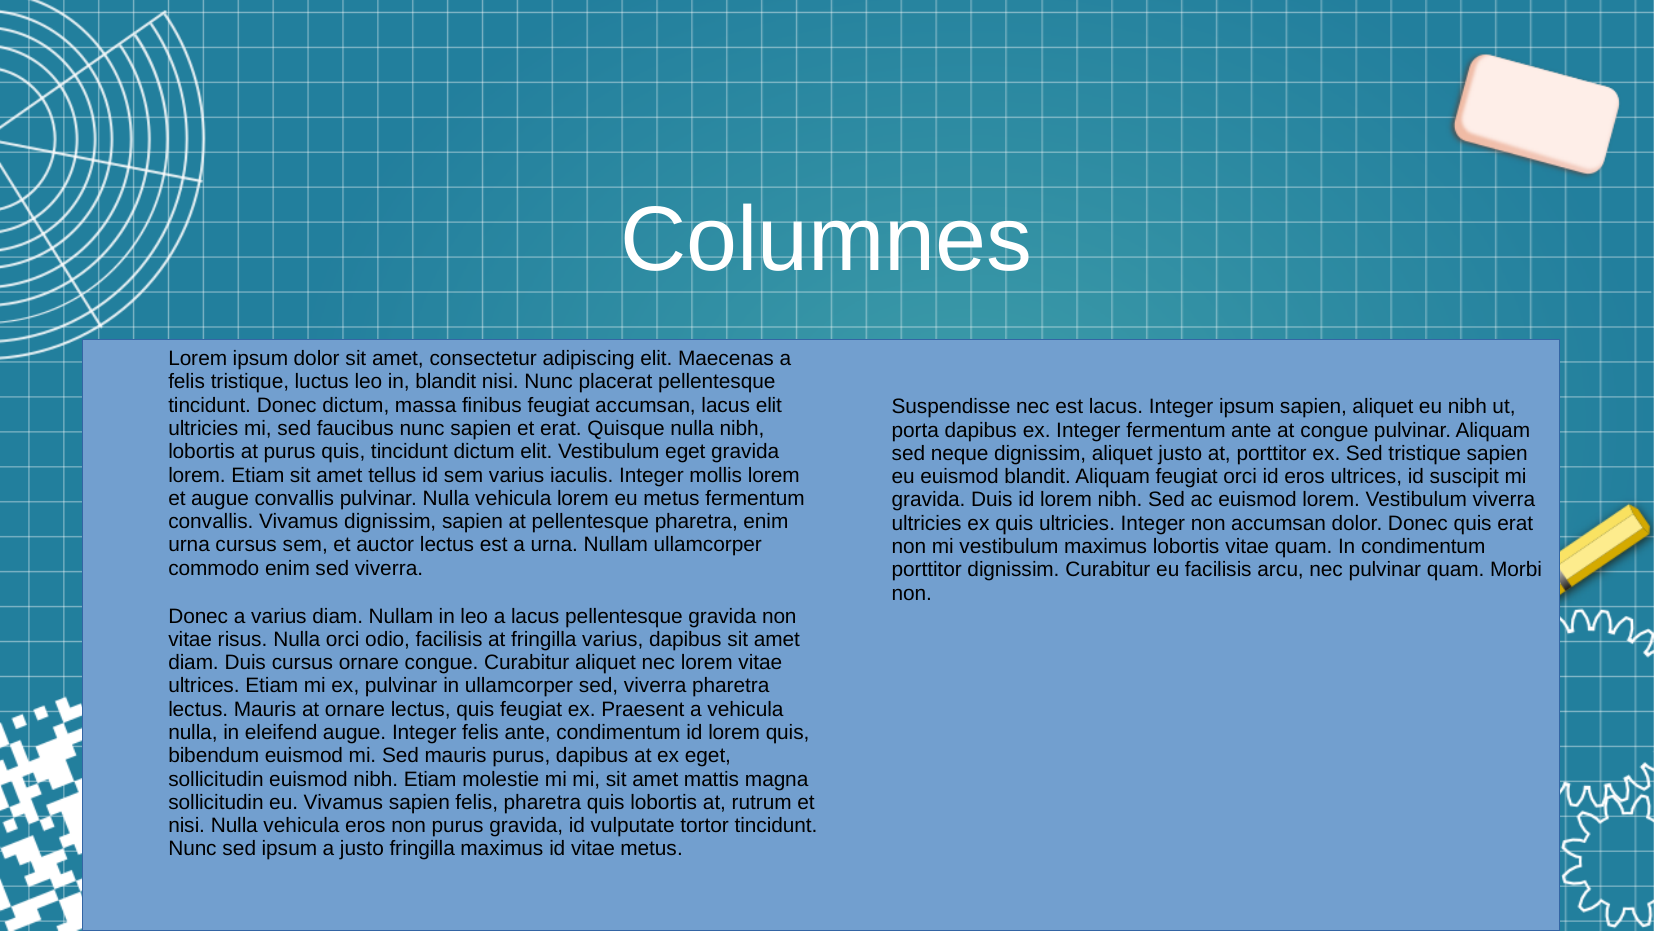

# Columnes
Lorem ipsum dolor sit amet, consectetur adipiscing elit. Maecenas a felis tristique, luctus leo in, blandit nisi. Nunc placerat pellentesque tincidunt. Donec dictum, massa finibus feugiat accumsan, lacus elit ultricies mi, sed faucibus nunc sapien et erat. Quisque nulla nibh, lobortis at purus quis, tincidunt dictum elit. Vestibulum eget gravida lorem. Etiam sit amet tellus id sem varius iaculis. Integer mollis lorem et augue convallis pulvinar. Nulla vehicula lorem eu metus fermentum convallis. Vivamus dignissim, sapien at pellentesque pharetra, enim urna cursus sem, et auctor lectus est a urna. Nullam ullamcorper commodo enim sed viverra.
Donec a varius diam. Nullam in leo a lacus pellentesque gravida non vitae risus. Nulla orci odio, facilisis at fringilla varius, dapibus sit amet diam. Duis cursus ornare congue. Curabitur aliquet nec lorem vitae ultrices. Etiam mi ex, pulvinar in ullamcorper sed, viverra pharetra lectus. Mauris at ornare lectus, quis feugiat ex. Praesent a vehicula nulla, in eleifend augue. Integer felis ante, condimentum id lorem quis, bibendum euismod mi. Sed mauris purus, dapibus at ex eget, sollicitudin euismod nibh. Etiam molestie mi mi, sit amet mattis magna sollicitudin eu. Vivamus sapien felis, pharetra quis lobortis at, rutrum et nisi. Nulla vehicula eros non purus gravida, id vulputate tortor tincidunt. Nunc sed ipsum a justo fringilla maximus id vitae metus.
Suspendisse nec est lacus. Integer ipsum sapien, aliquet eu nibh ut, porta dapibus ex. Integer fermentum ante at congue pulvinar. Aliquam sed neque dignissim, aliquet justo at, porttitor ex. Sed tristique sapien eu euismod blandit. Aliquam feugiat orci id eros ultrices, id suscipit mi gravida. Duis id lorem nibh. Sed ac euismod lorem. Vestibulum viverra ultricies ex quis ultricies. Integer non accumsan dolor. Donec quis erat non mi vestibulum maximus lobortis vitae quam. In condimentum porttitor dignissim. Curabitur eu facilisis arcu, nec pulvinar quam. Morbi non.